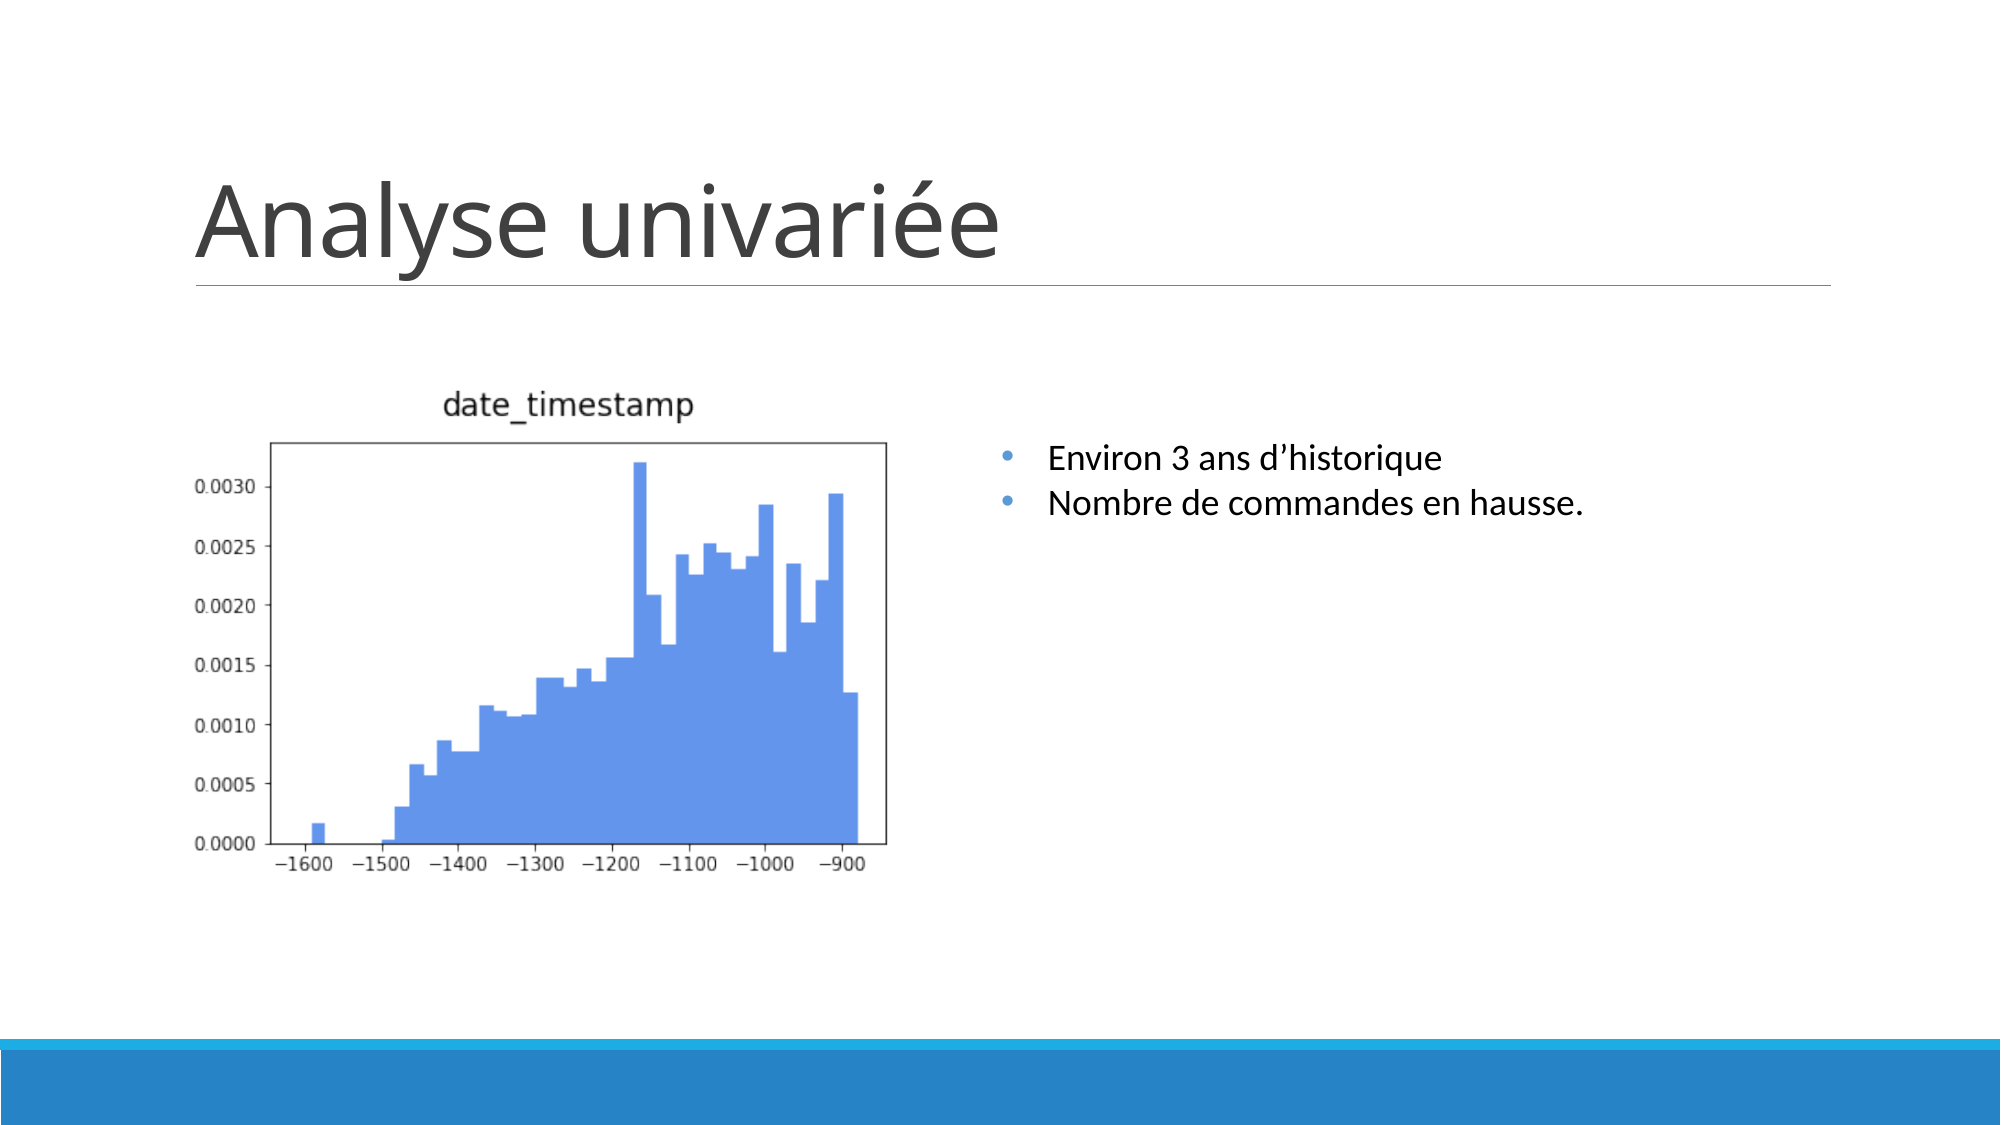

# Analyse univariée
Environ 3 ans d’historique
Nombre de commandes en hausse.